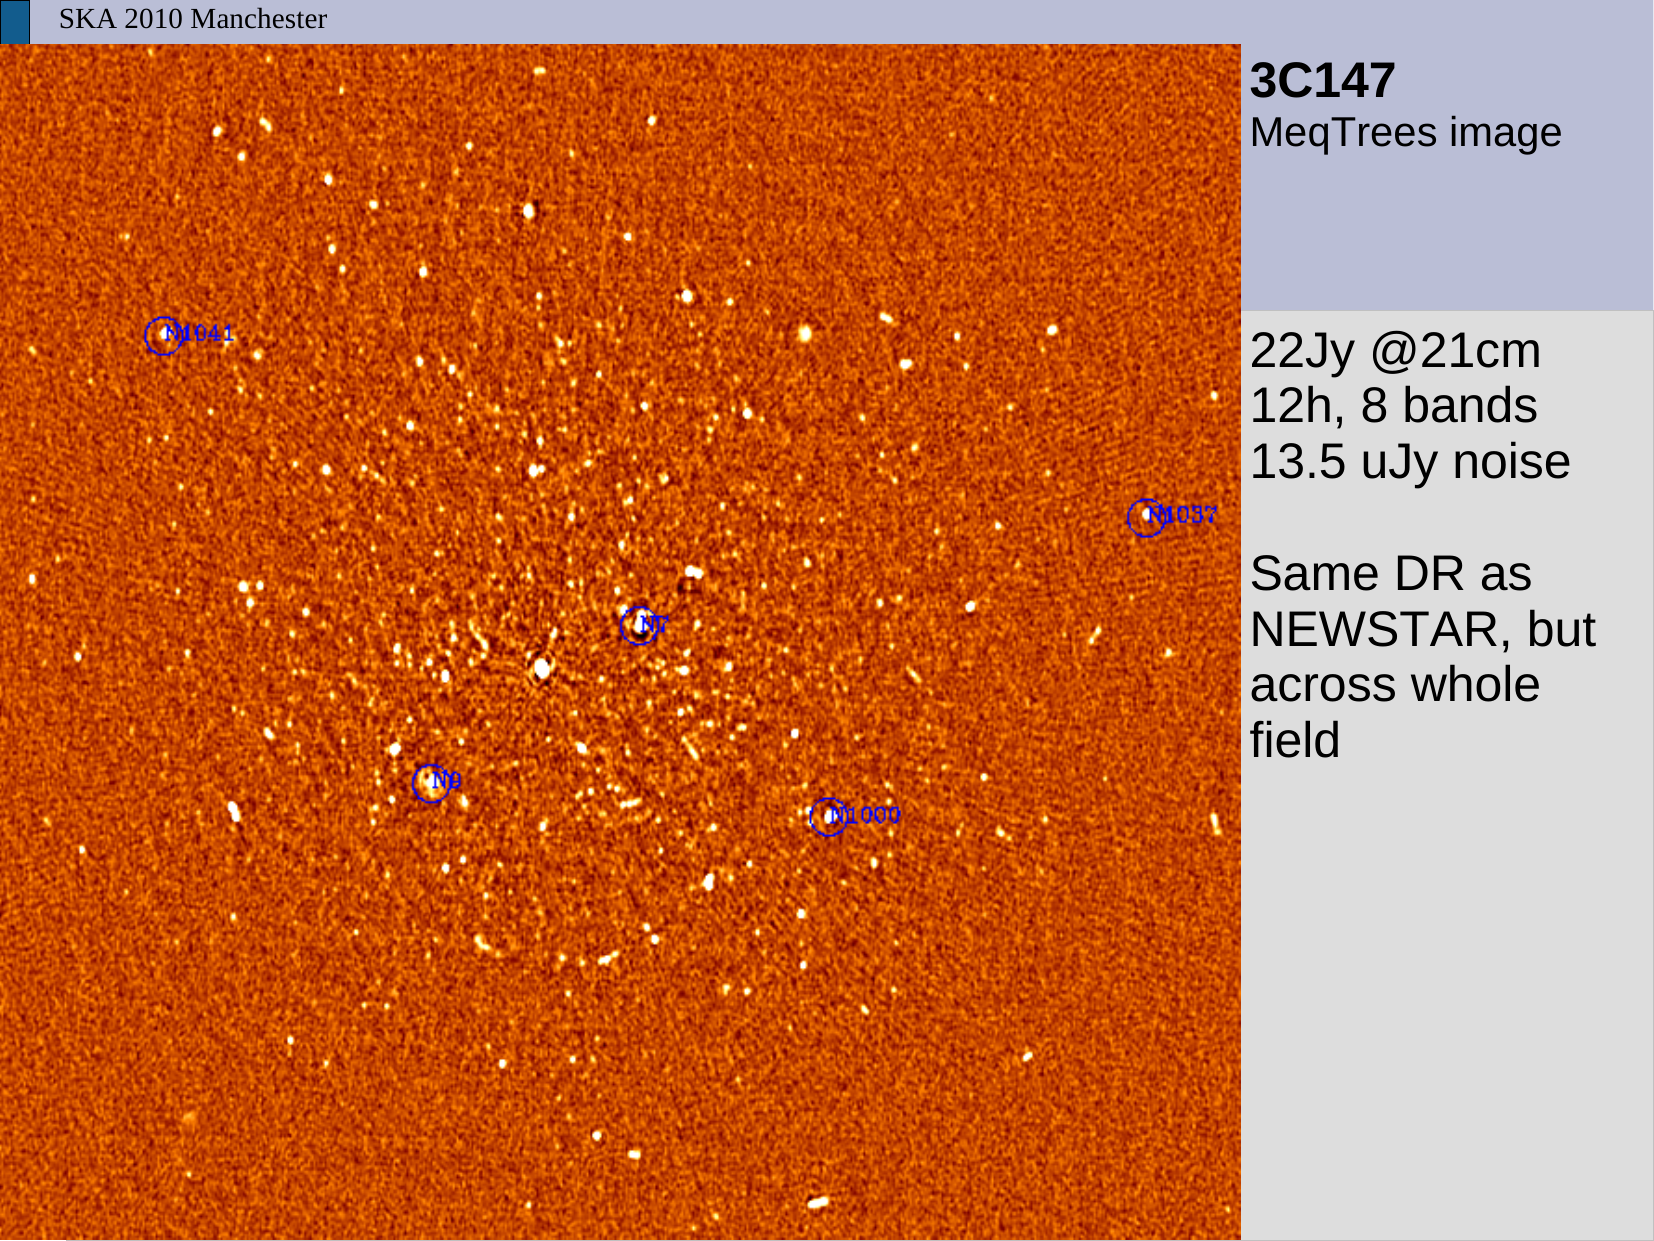

SKA 2010 Manchester
3C147
MeqTrees image
22Jy @21cm
12h, 8 bands
13.5 uJy noise
Same DR as NEWSTAR, but across whole field
#